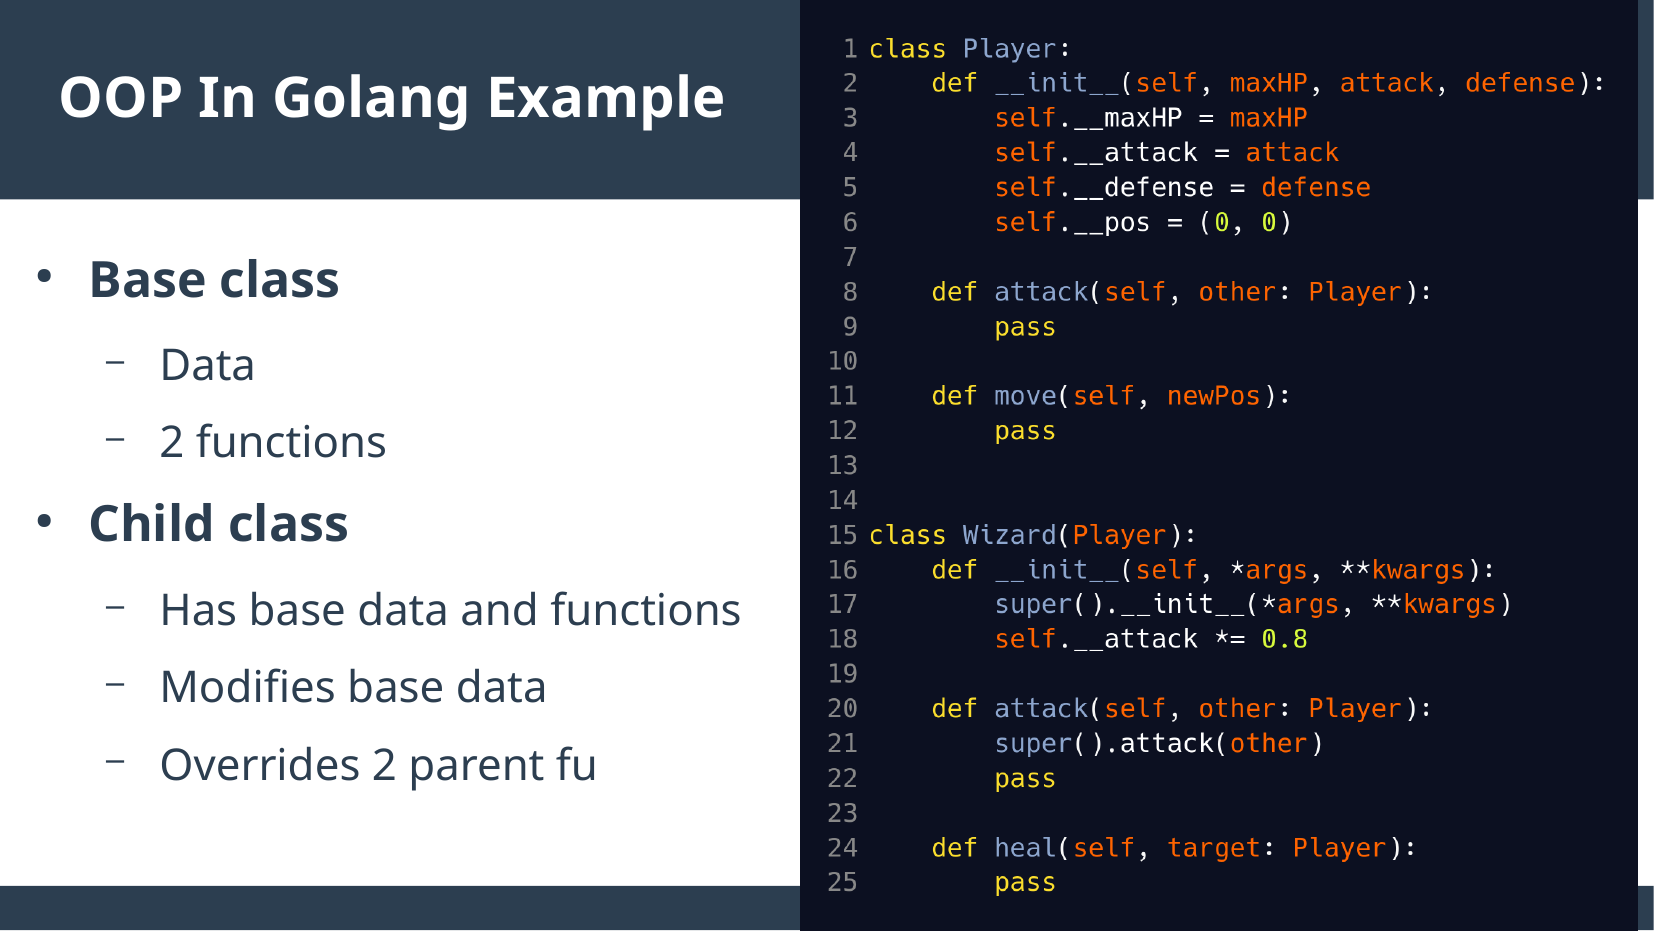

# OOP In Golang Example
Base class
Data
2 functions
Child class
Has base data and functions
Modifies base data
Overrides 2 parent fu